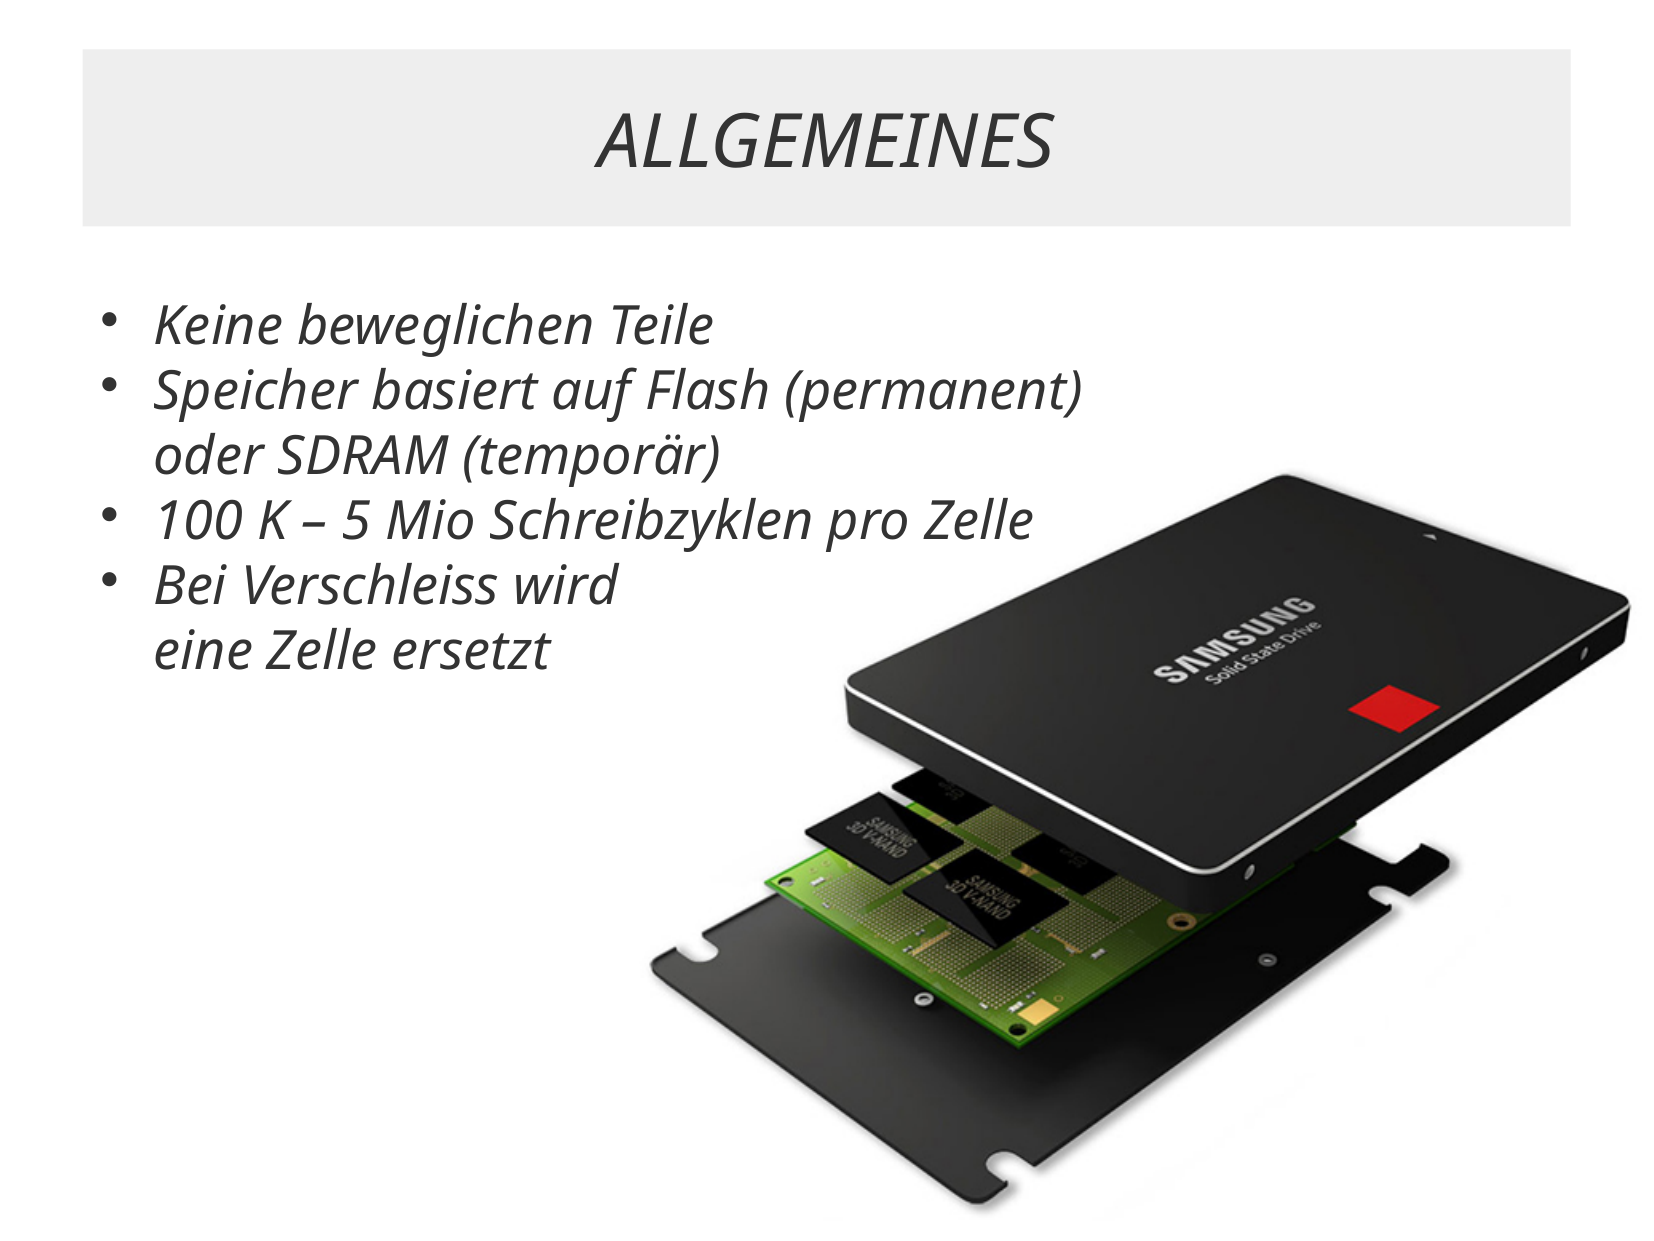

ALLGEMEINES
Keine beweglichen Teile
Speicher basiert auf Flash (permanent)
oder SDRAM (temporär)
100 K – 5 Mio Schreibzyklen pro Zelle
Bei Verschleiss wird
eine Zelle ersetzt